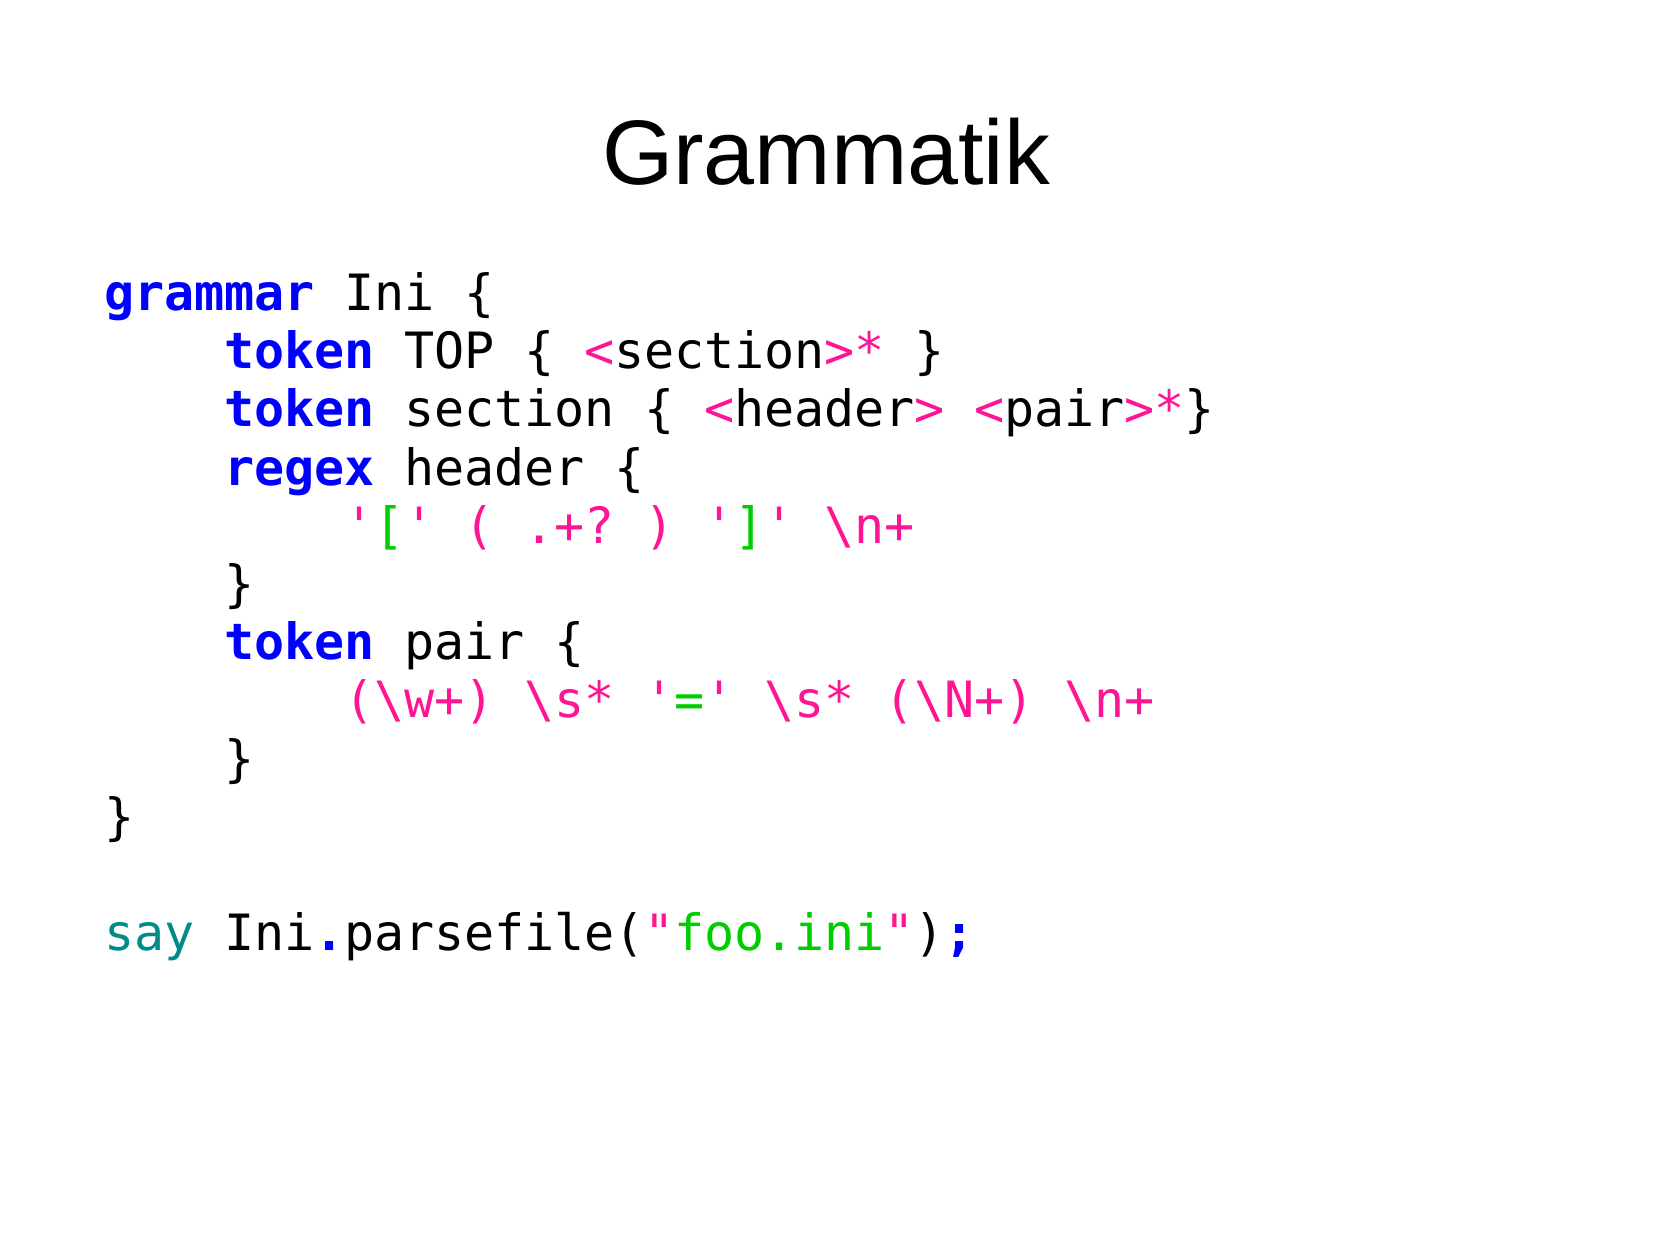

# Grammatik
grammar Ini {
 token TOP { <section>* }
 token section { <header> <pair>*}
 regex header {
 '[' ( .+? ) ']' \n+
 }
 token pair {
 (\w+) \s* '=' \s* (\N+) \n+
 }
}
say Ini.parsefile("foo.ini");